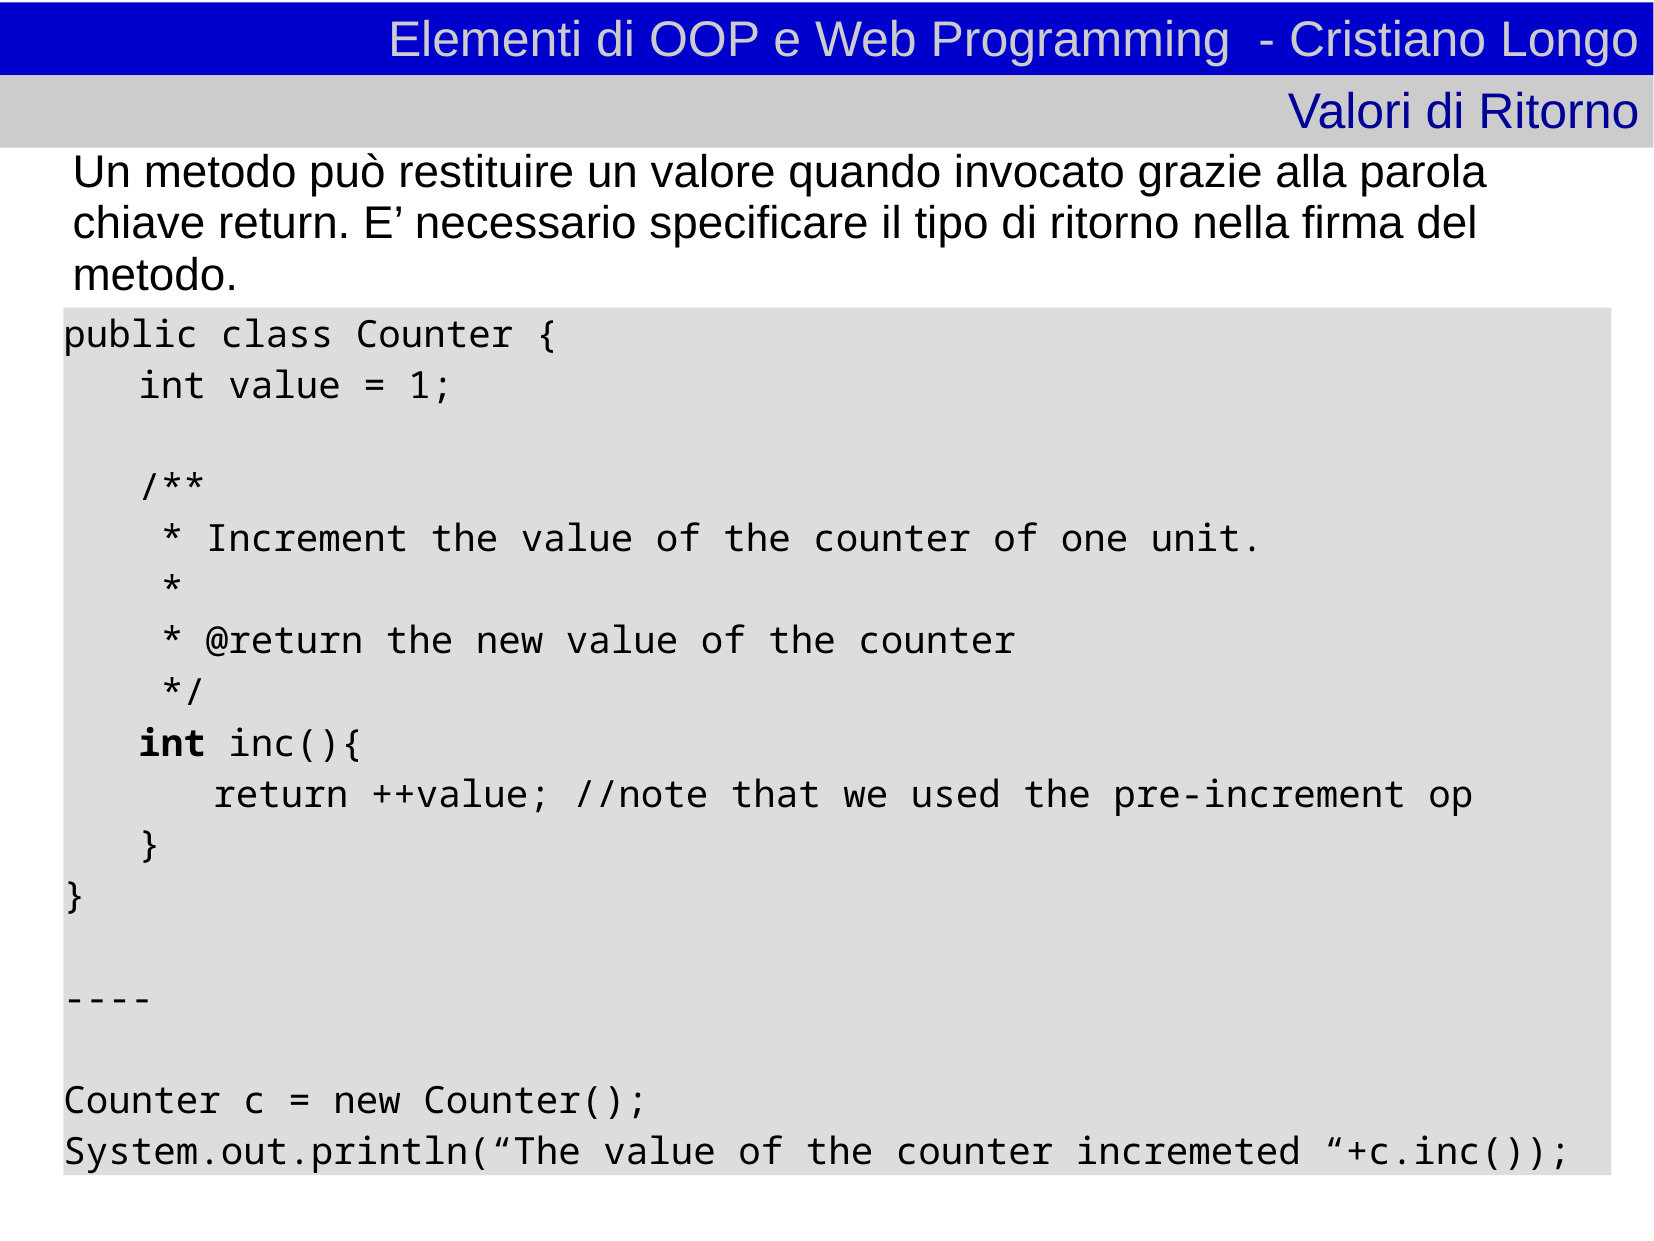

# Elementi di OOP e Web Programming - Cristiano Longo
Valori di Ritorno
Un metodo può restituire un valore quando invocato grazie alla parola chiave return. E’ necessario specificare il tipo di ritorno nella firma del metodo.
public class Counter {
	int value = 1;
	/**
	 * Increment the value of the counter of one unit.
	 *
	 * @return the new value of the counter
	 */
	int inc(){
		return ++value; //note that we used the pre-increment op
	}
}
----
Counter c = new Counter();
System.out.println(“The value of the counter incremeted “+c.inc());